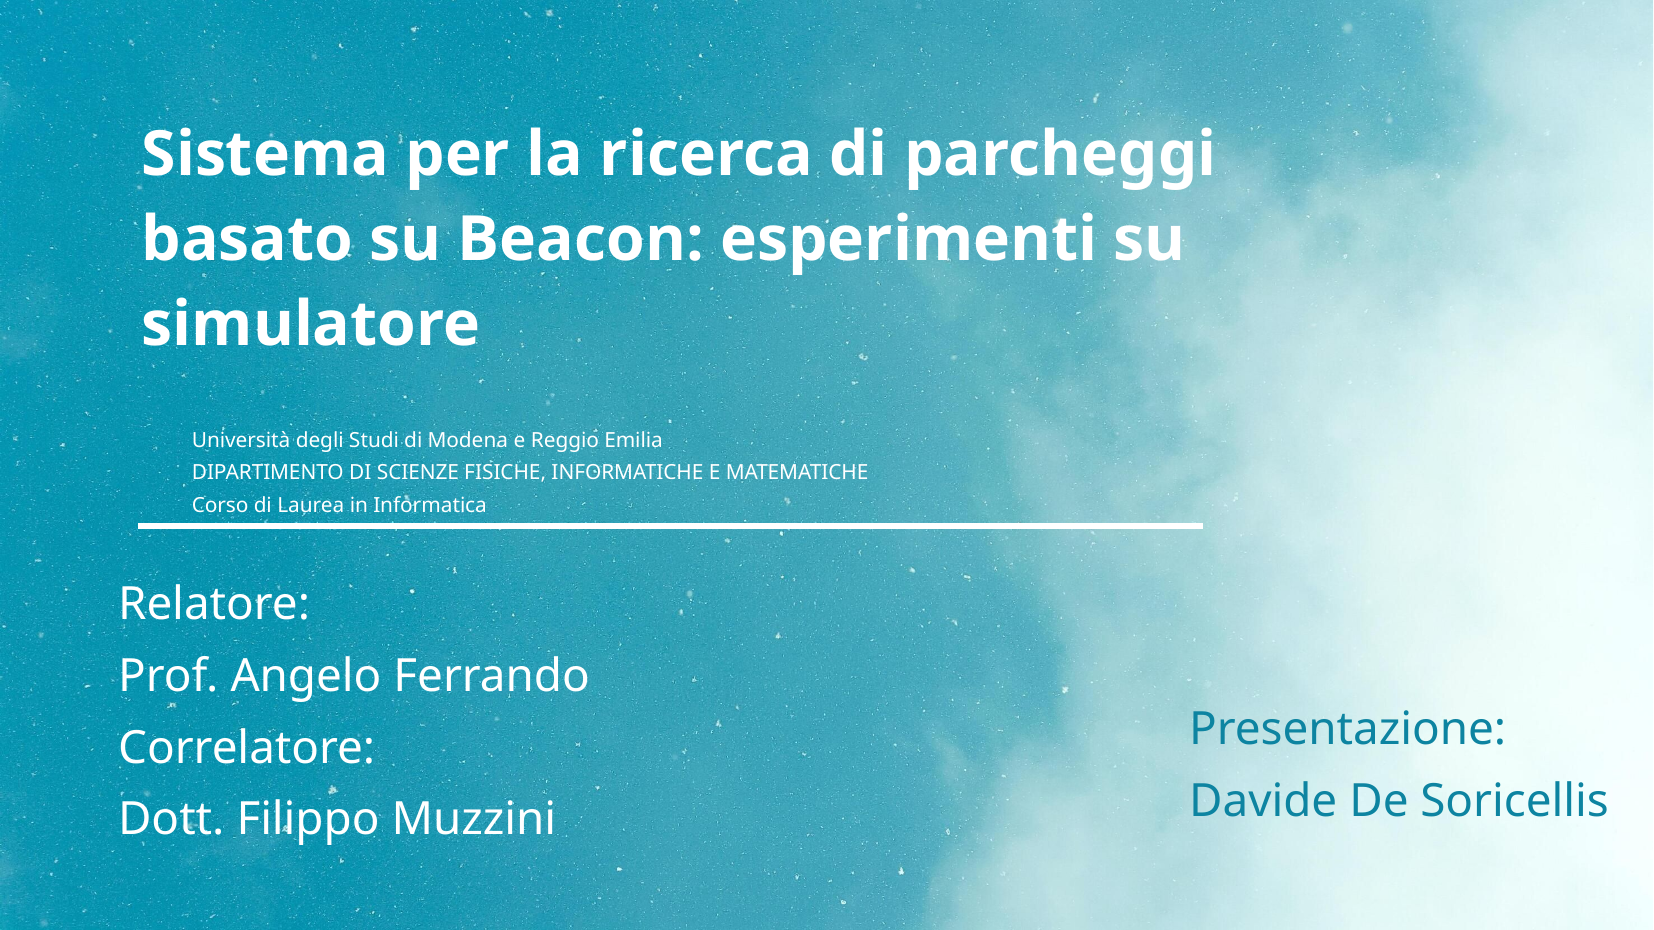

# Sistema per la ricerca di parcheggi basato su Beacon: esperimenti su simulatore
Università degli Studi di Modena e Reggio Emilia
DIPARTIMENTO DI SCIENZE FISICHE, INFORMATICHE E MATEMATICHE
Corso di Laurea in Informatica
Relatore:
Prof. Angelo Ferrando
Correlatore:
Dott. Filippo Muzzini
Presentazione:
Davide De Soricellis